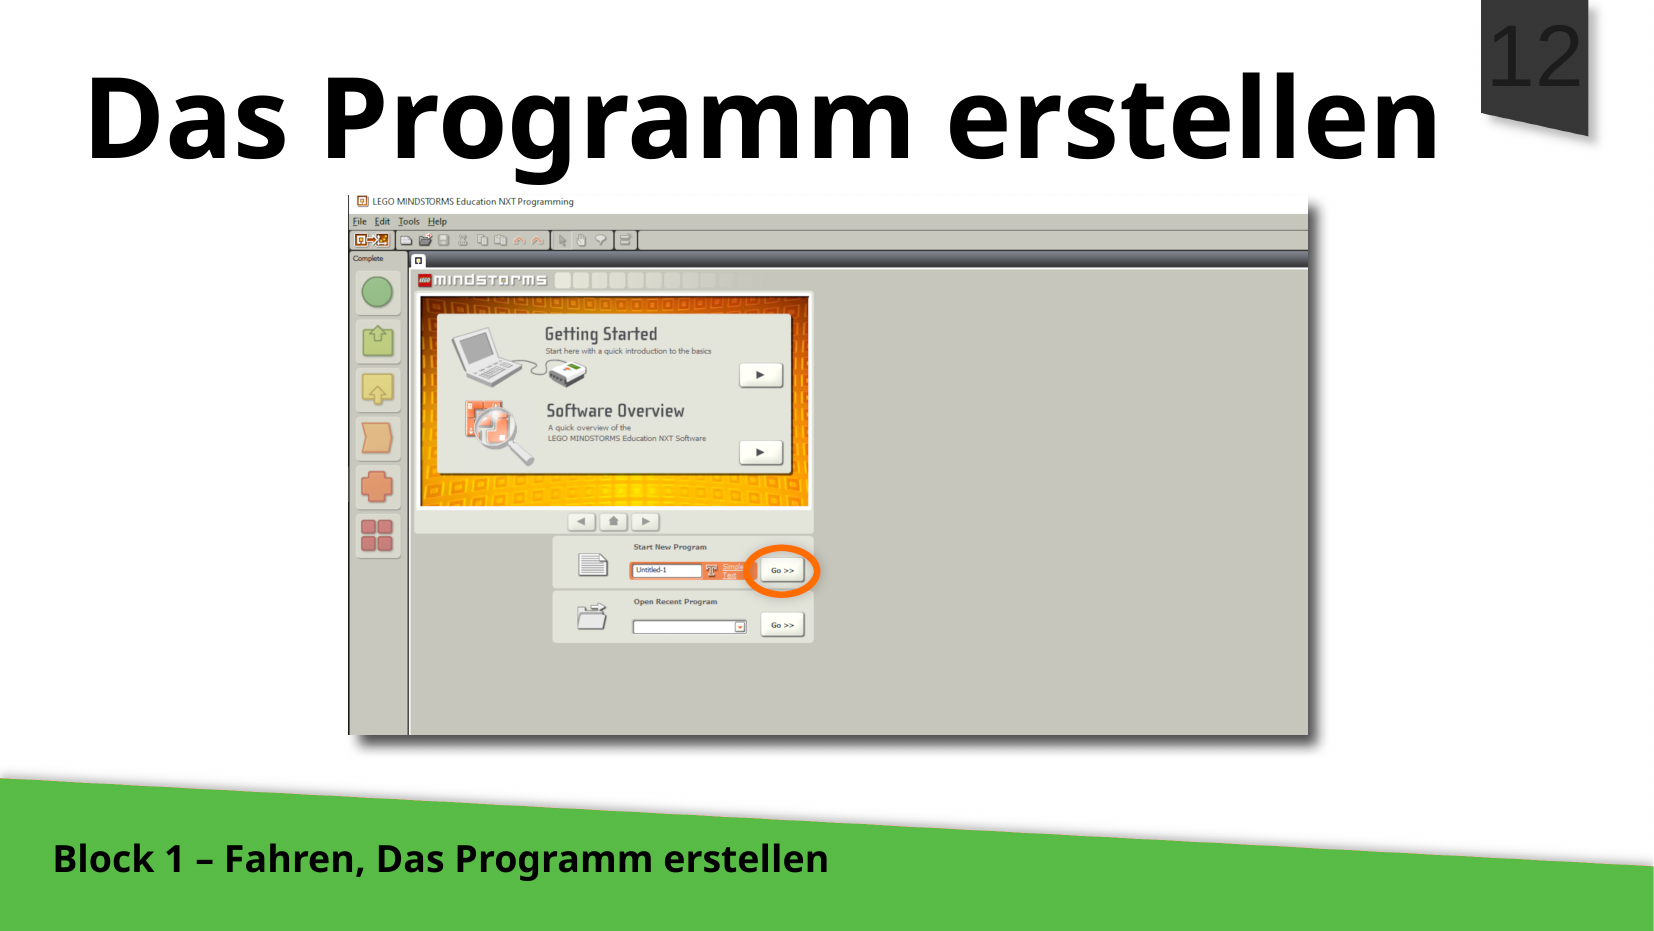

# Das Programm erstellen
Block 1 – Fahren, Das Programm erstellen